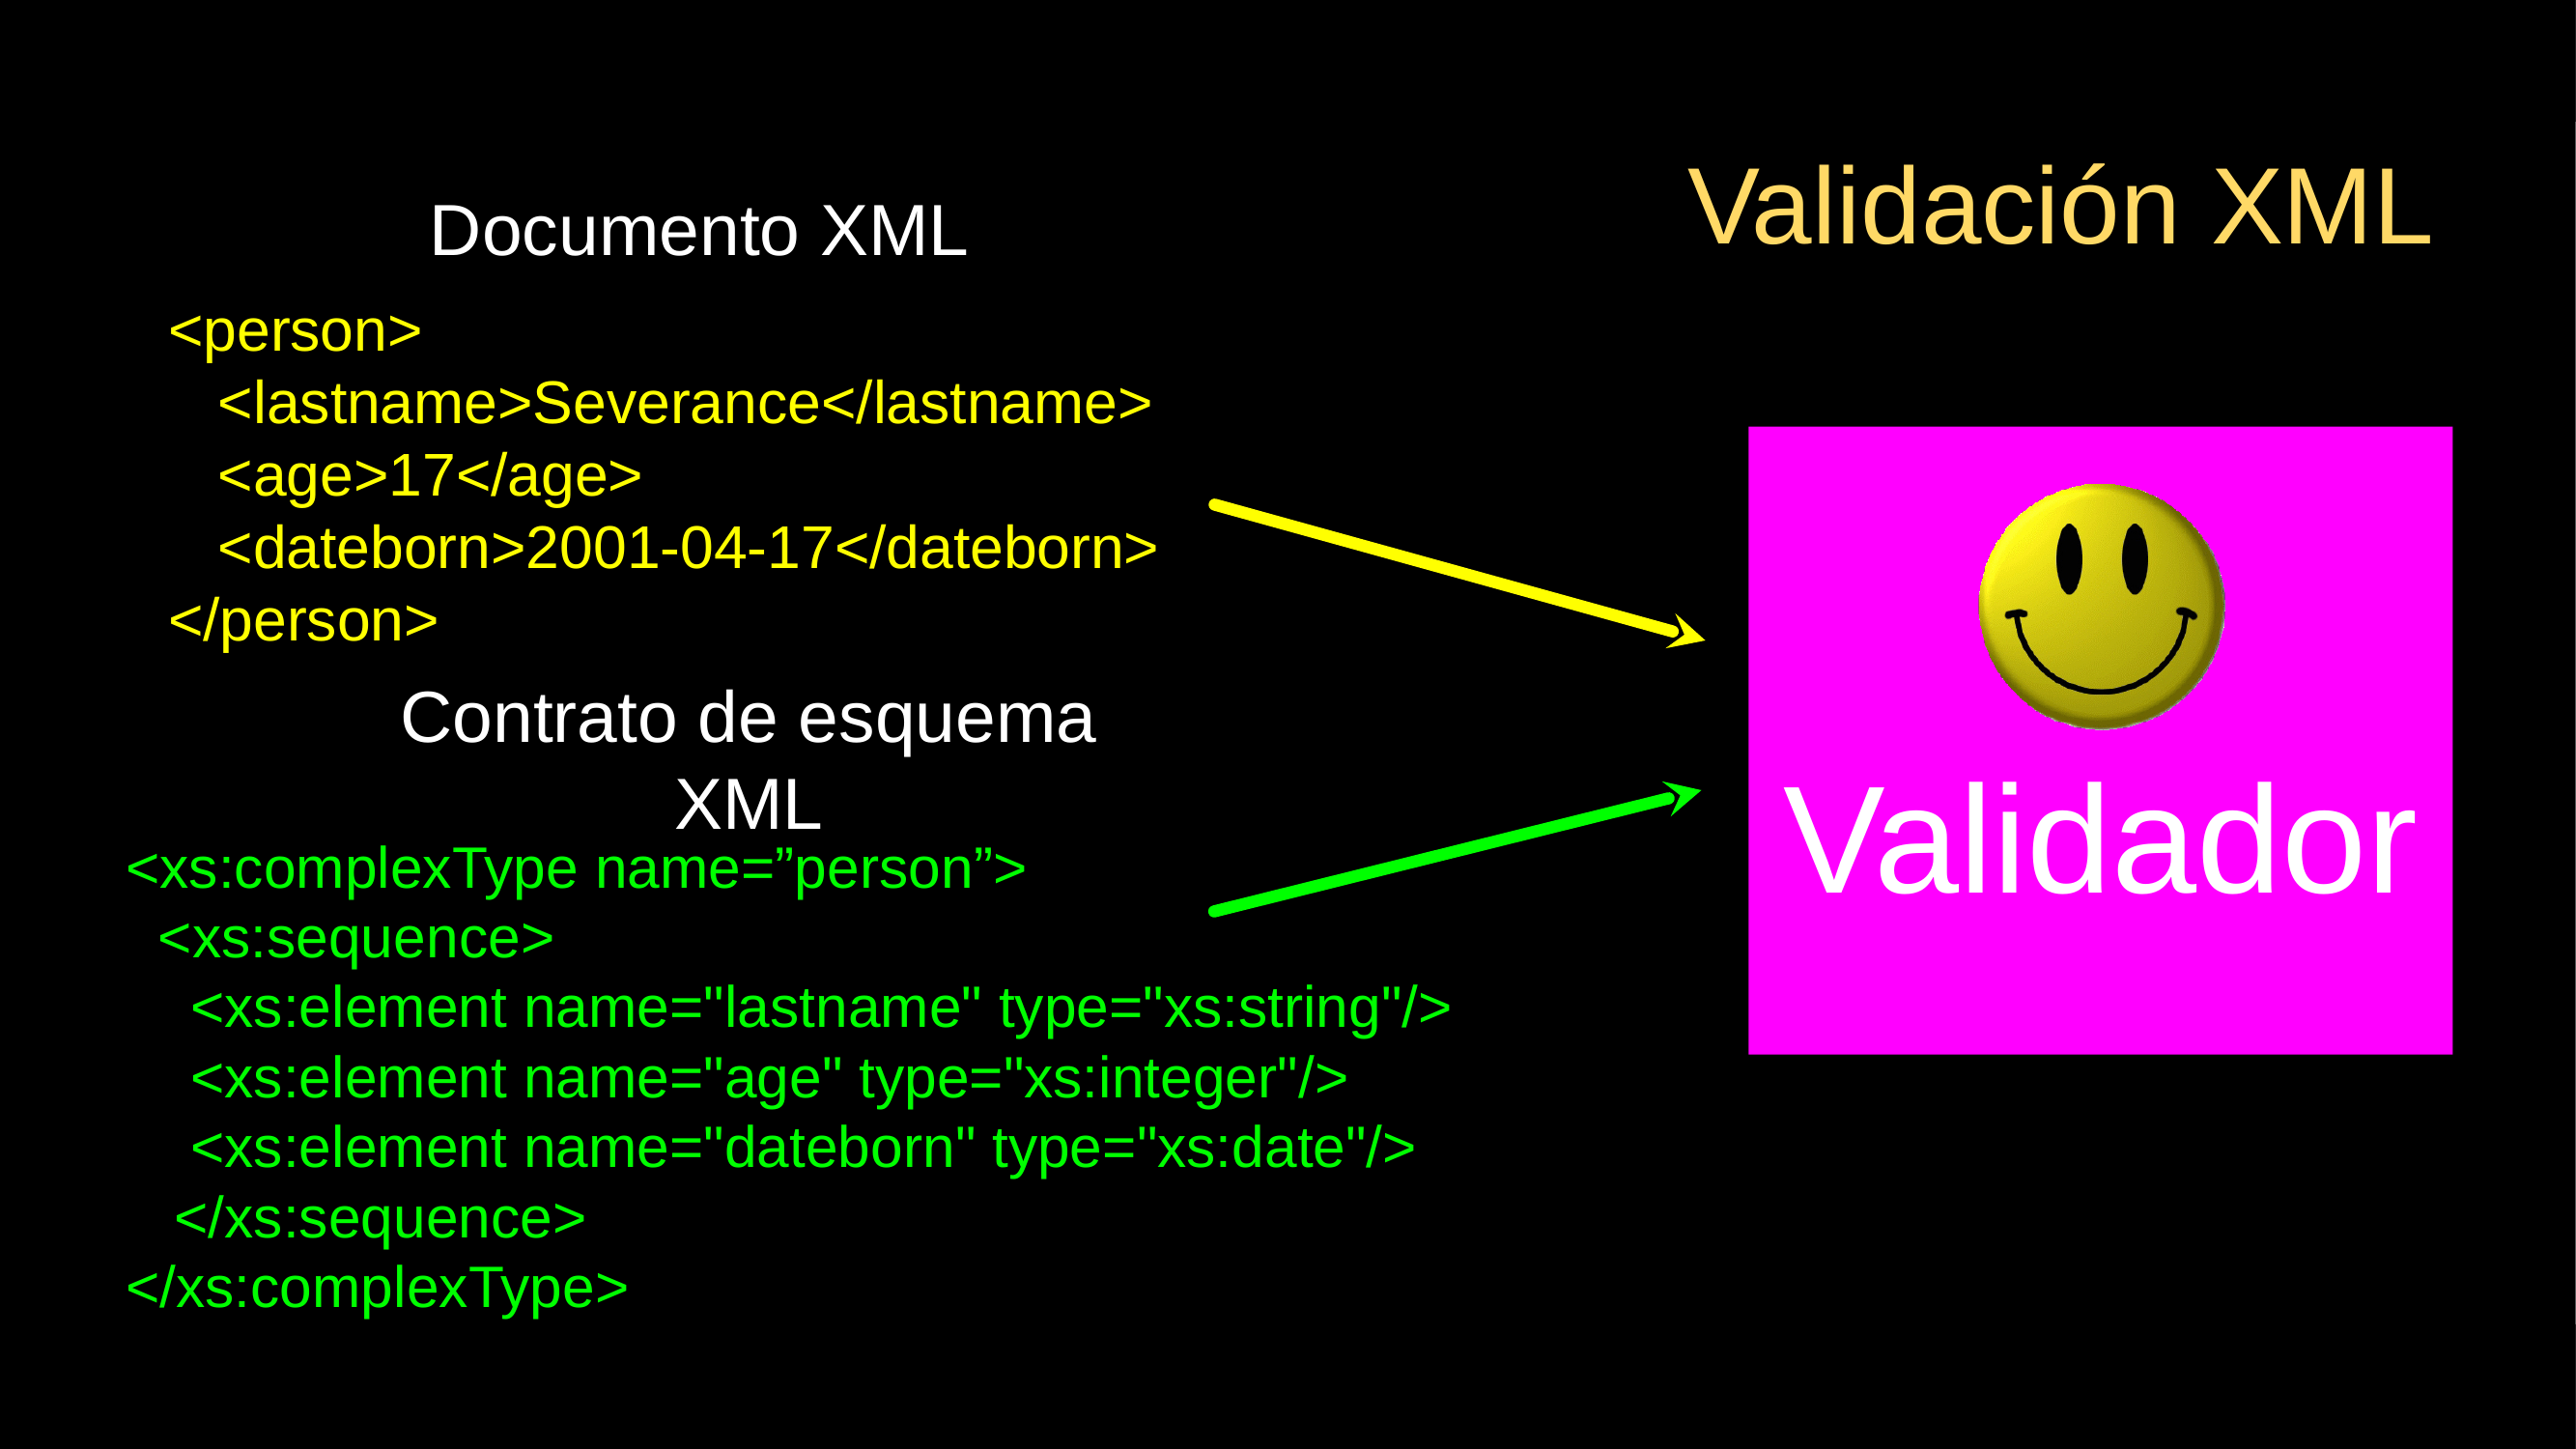

Validación XML
Documento XML
<person>
 <lastname>Severance</lastname>
 <age>17</age>
 <dateborn>2001-04-17</dateborn>
</person>
Validador
Contrato de esquema XML
<xs:complexType name=”person”>
 <xs:sequence>
 <xs:element name="lastname" type="xs:string"/>
 <xs:element name="age" type="xs:integer"/>
 <xs:element name="dateborn" type="xs:date"/>
 </xs:sequence>
</xs:complexType>